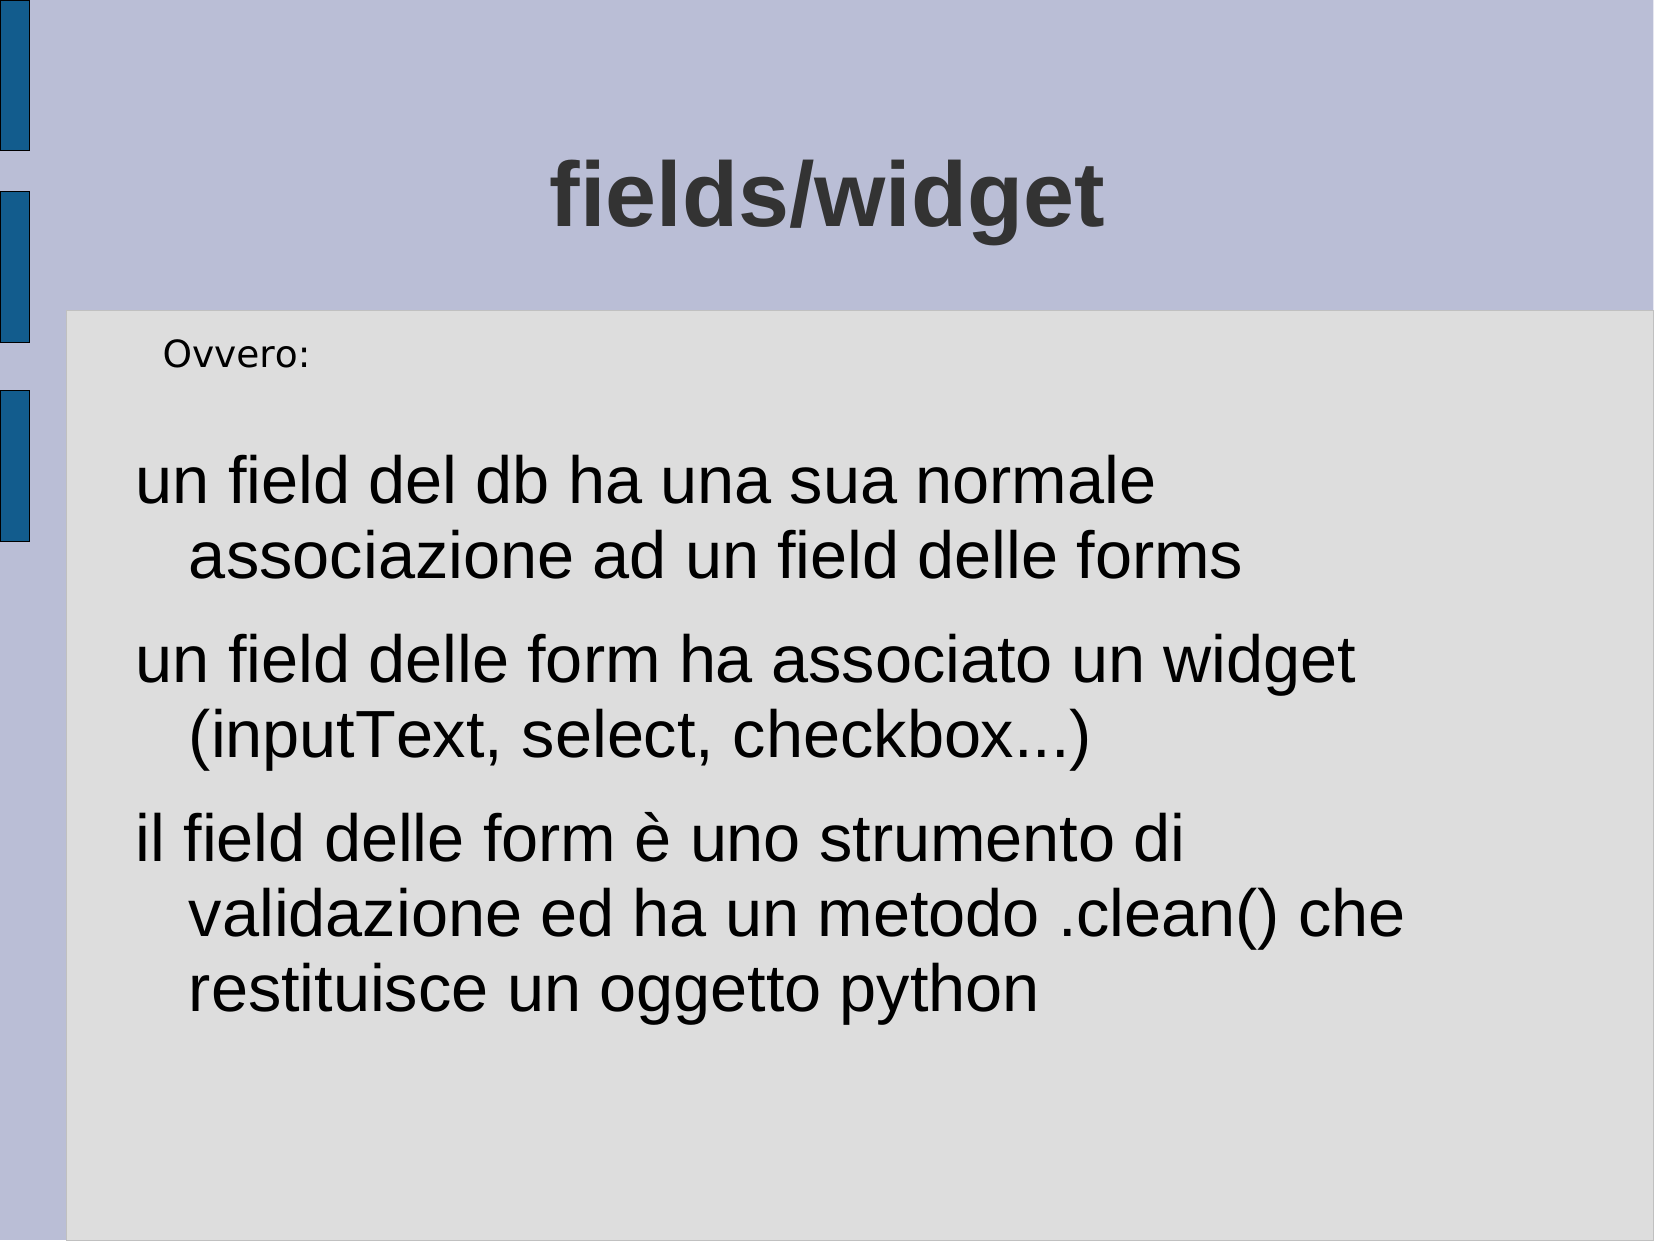

# fields/widget
Ovvero:
un field del db ha una sua normale associazione ad un field delle forms
un field delle form ha associato un widget (inputText, select, checkbox...)
il field delle form è uno strumento di validazione ed ha un metodo .clean() che restituisce un oggetto python